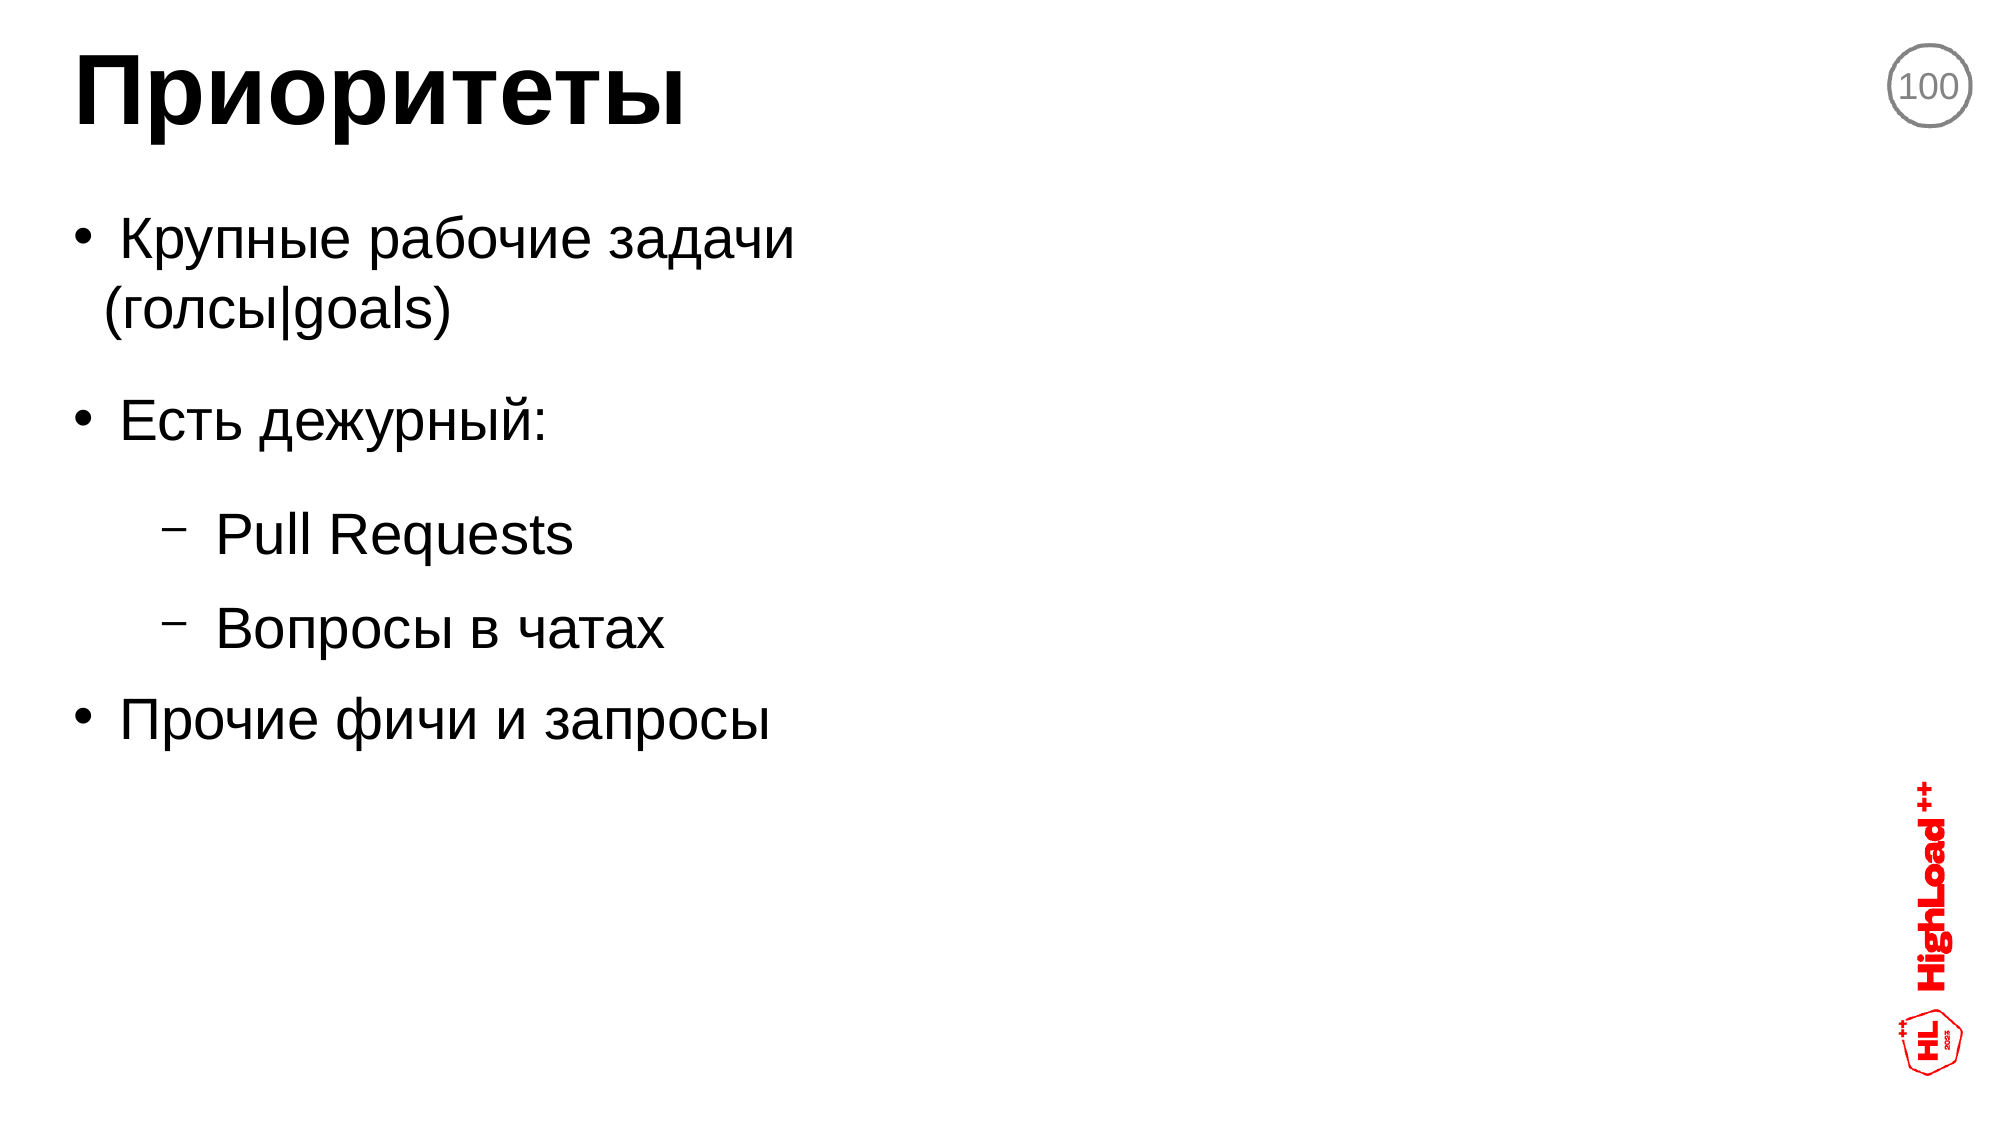

# Приоритеты
100
 Крупные рабочие задачи (голсы|goals)
 Есть дежурный:
Pull Requests
Вопросы в чатах
 Прочие фичи и запросы